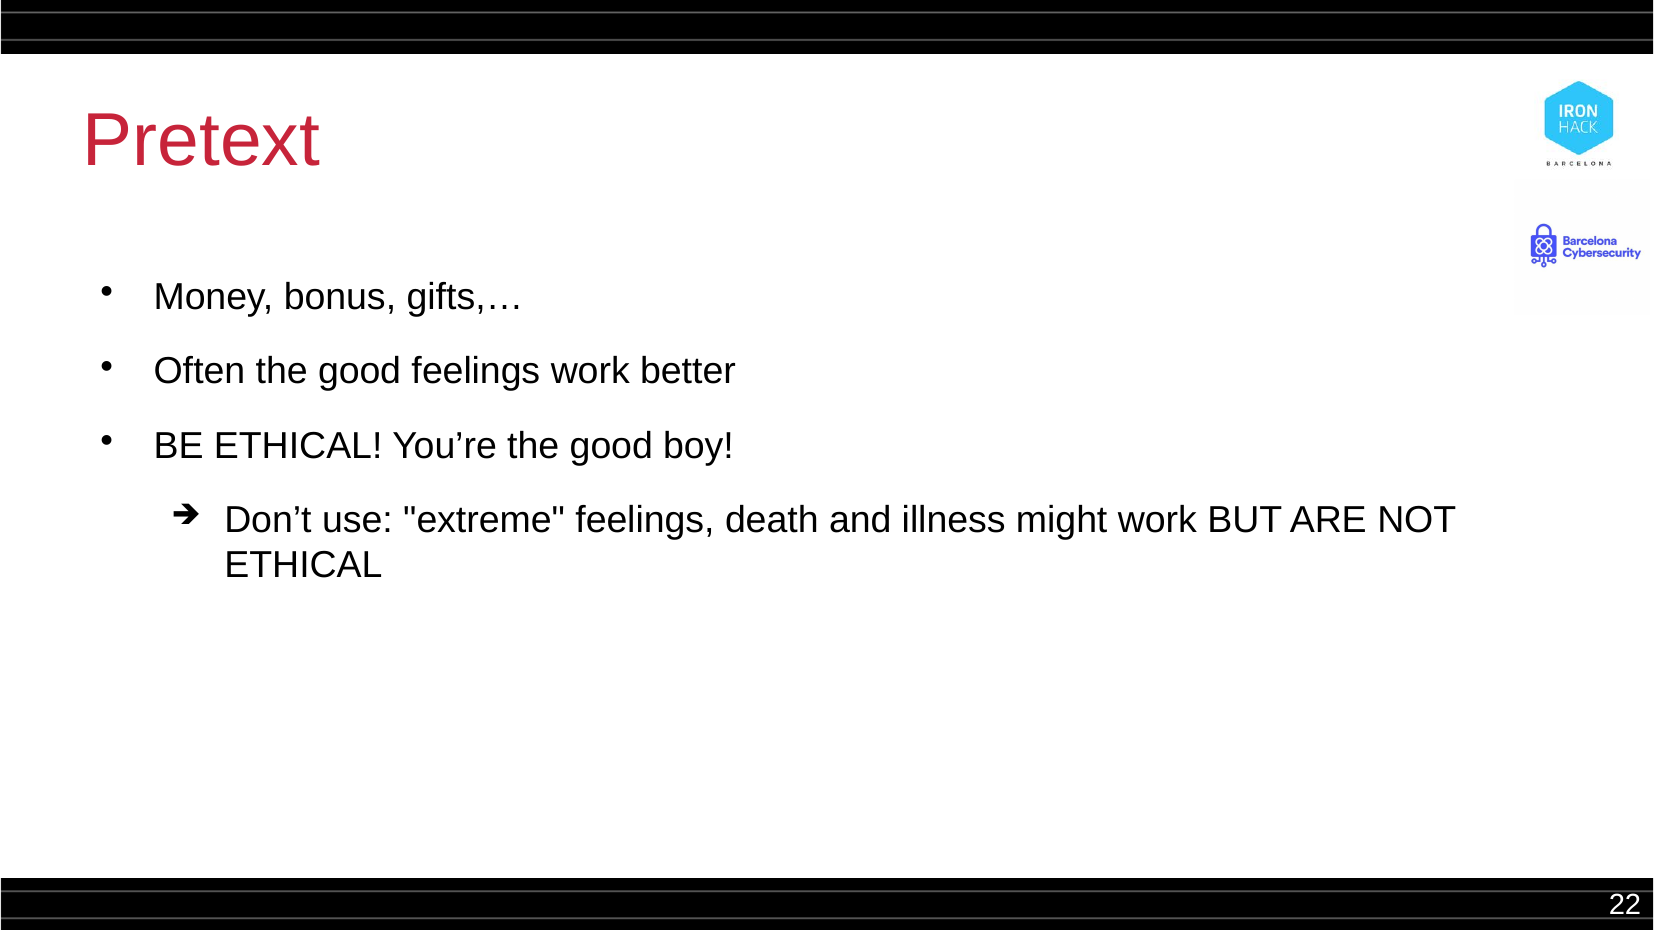

Pretext
Money, bonus, gifts,…
Often the good feelings work better
BE ETHICAL! You’re the good boy!
Don’t use: "extreme" feelings, death and illness might work BUT ARE NOT ETHICAL